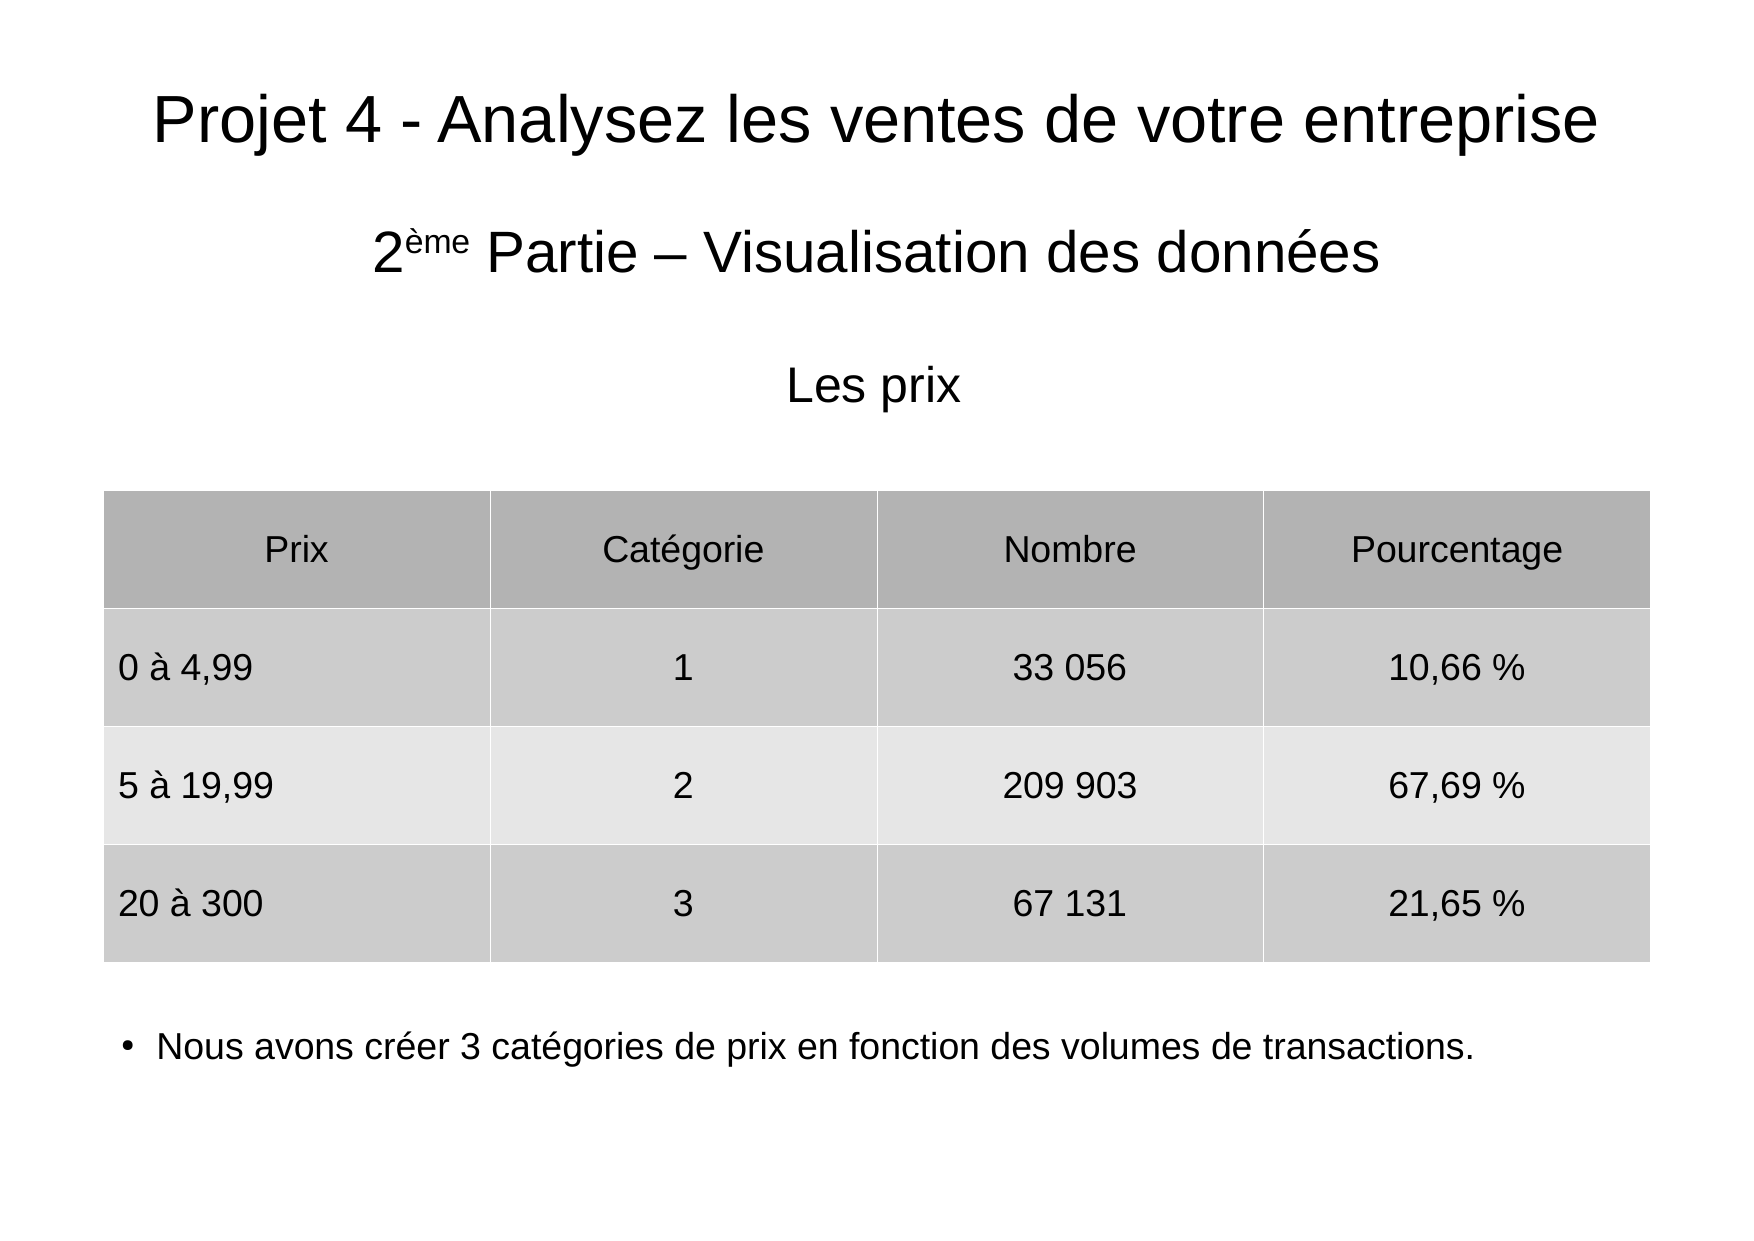

# Projet 4 - Analysez les ventes de votre entreprise
2ème Partie – Visualisation des données
Les prix
| Prix | Catégorie | Nombre | Pourcentage |
| --- | --- | --- | --- |
| 0 à 4,99 | 1 | 33 056 | 10,66 % |
| 5 à 19,99 | 2 | 209 903 | 67,69 % |
| 20 à 300 | 3 | 67 131 | 21,65 % |
Nous avons créer 3 catégories de prix en fonction des volumes de transactions.